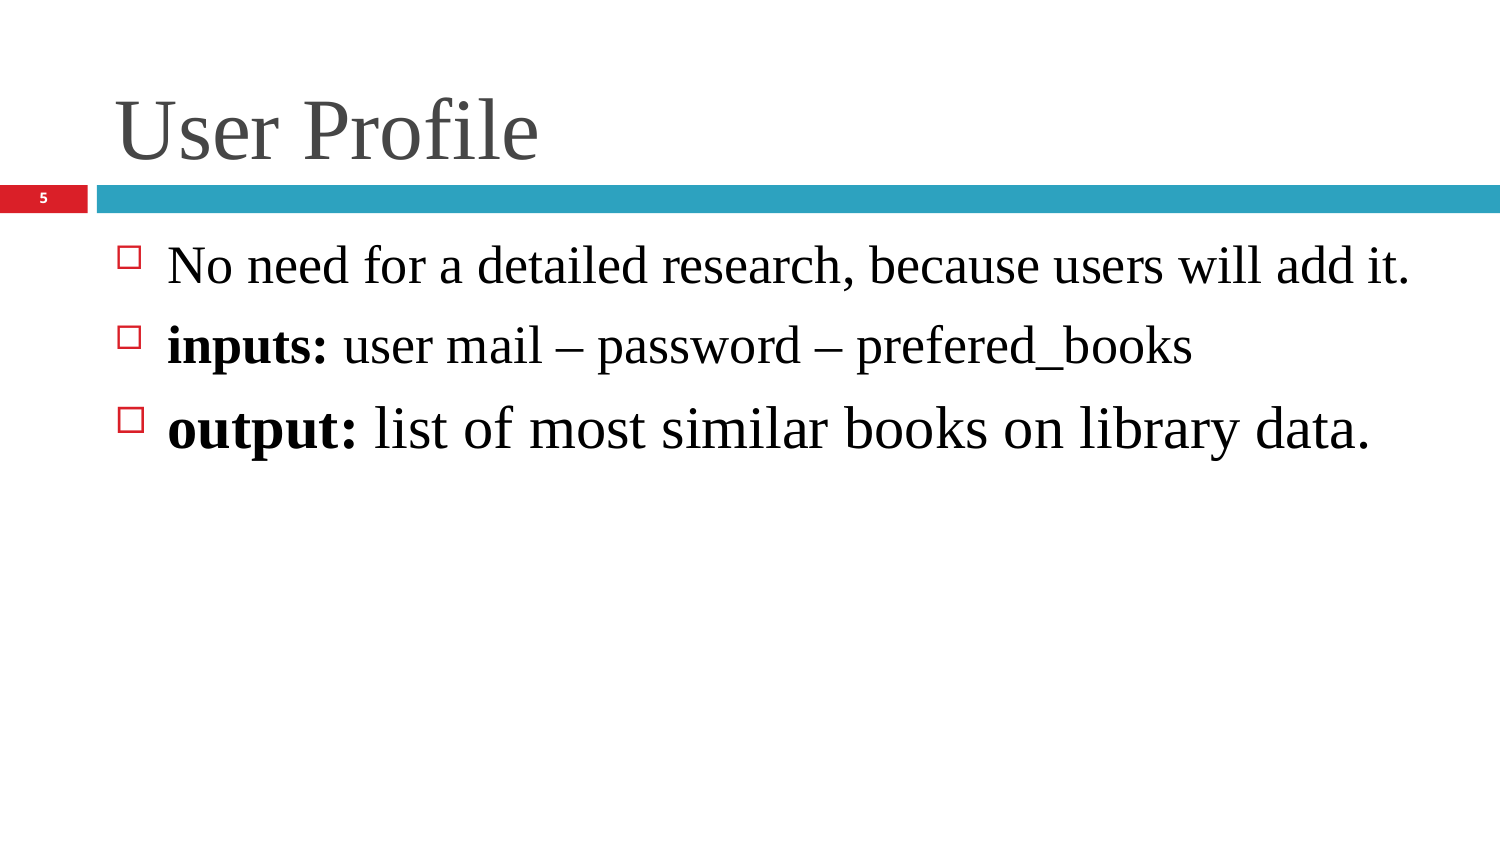

# User Profile
No need for a detailed research, because users will add it.
inputs: user mail – password – prefered_books
output: list of most similar books on library data.